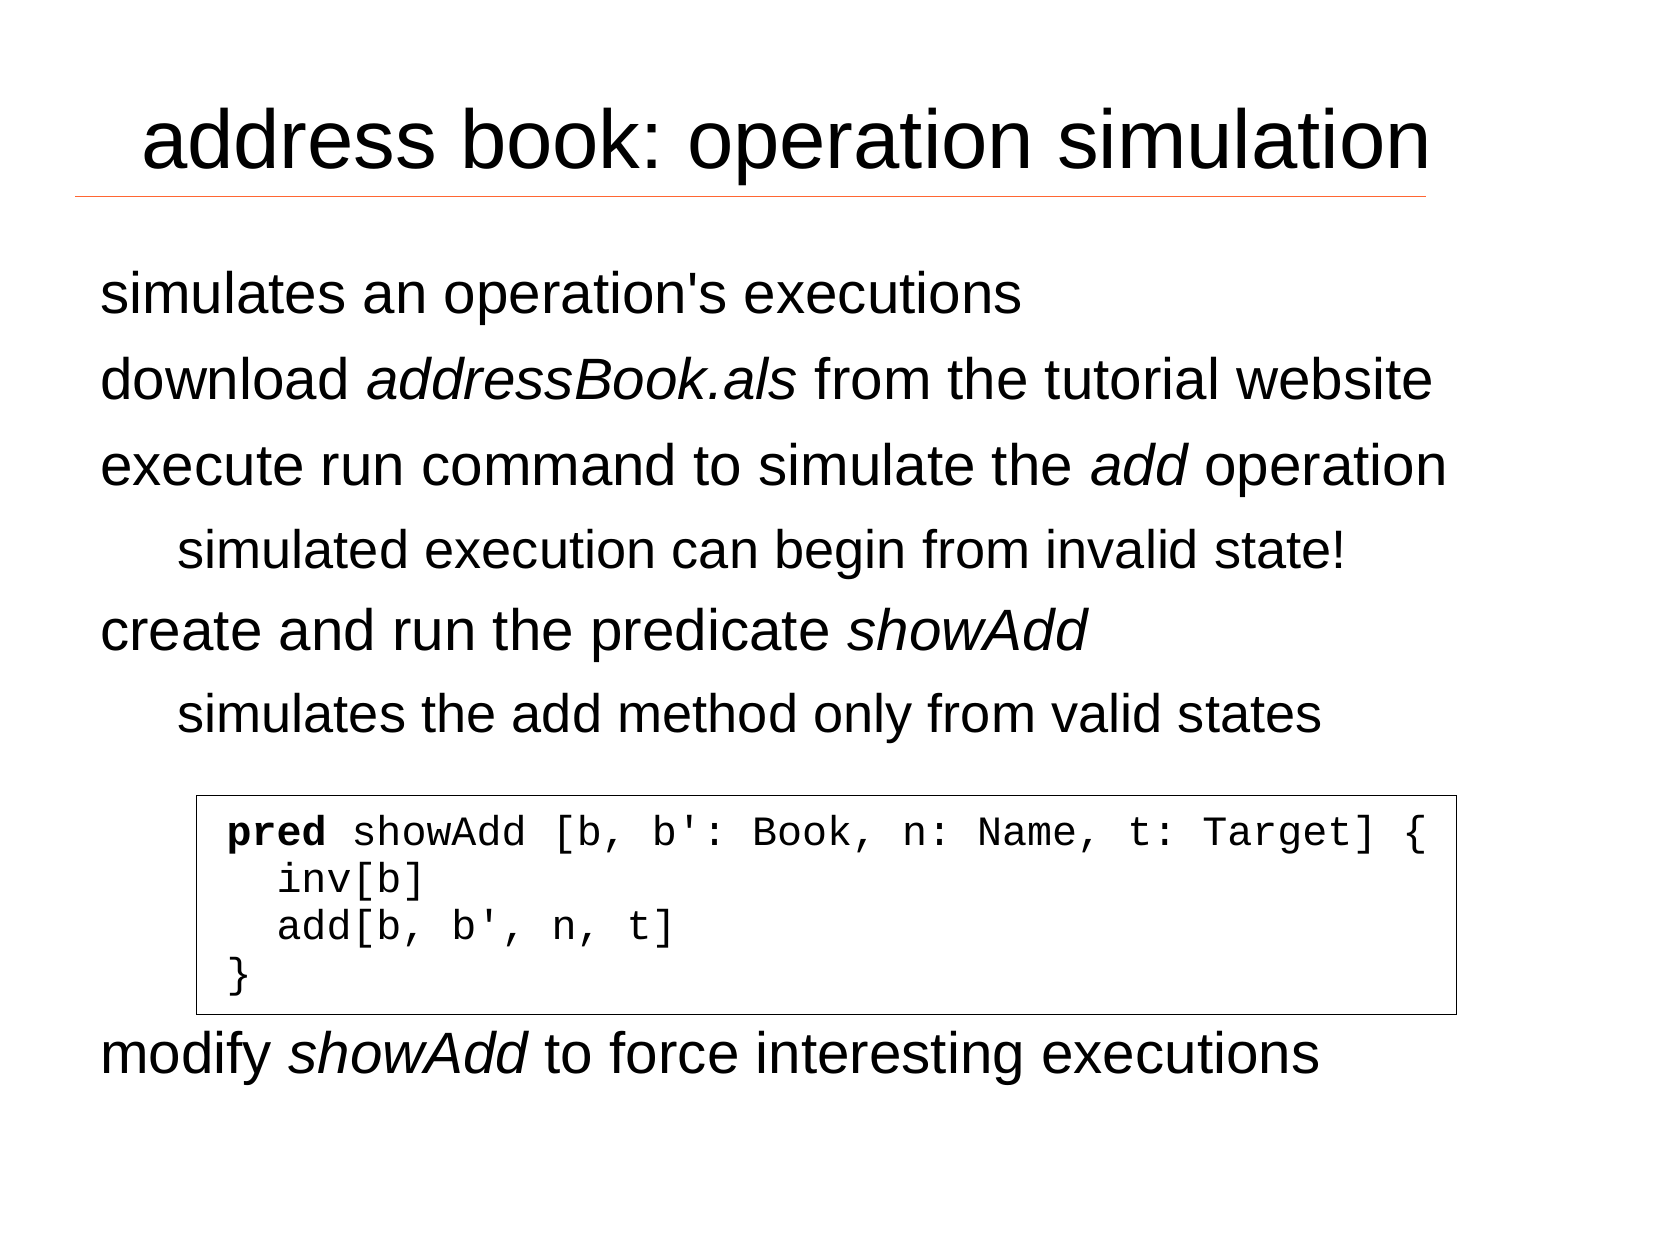

# address book: operation simulation
simulates an operation's executions
download addressBook.als from the tutorial website
execute run command to simulate the add operation
simulated execution can begin from invalid state!
create and run the predicate showAdd
simulates the add method only from valid states
modify showAdd to force interesting executions
pred showAdd [b, b': Book, n: Name, t: Target] {
 inv[b]
 add[b, b', n, t]
}